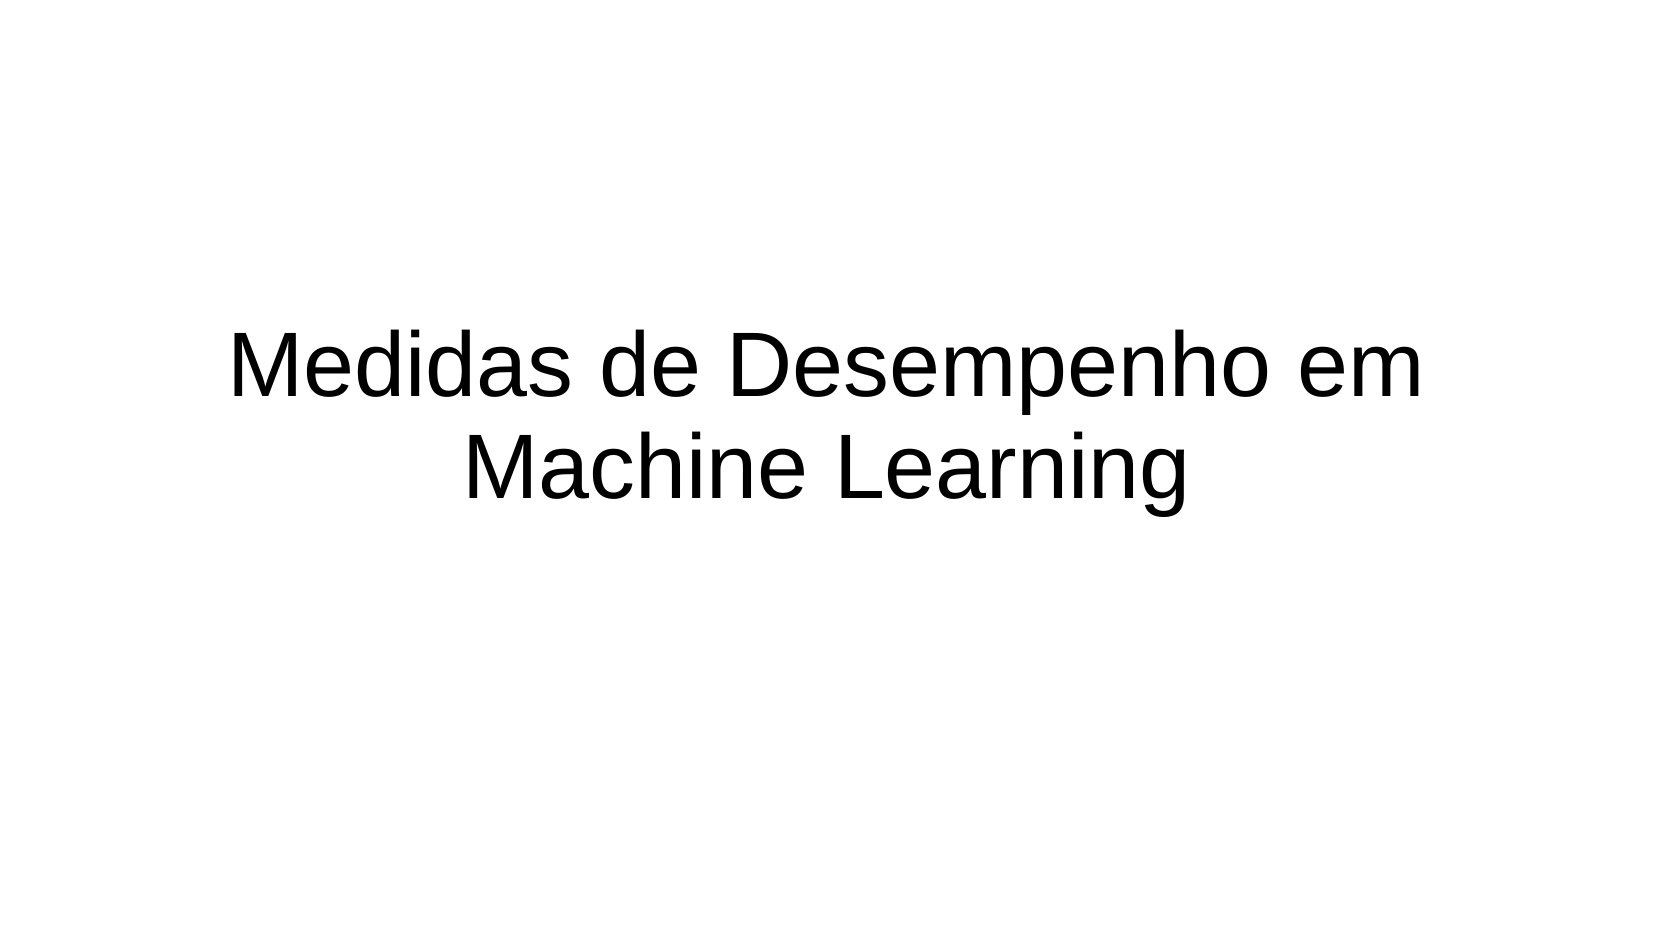

# Medidas de Desempenho em Machine Learning